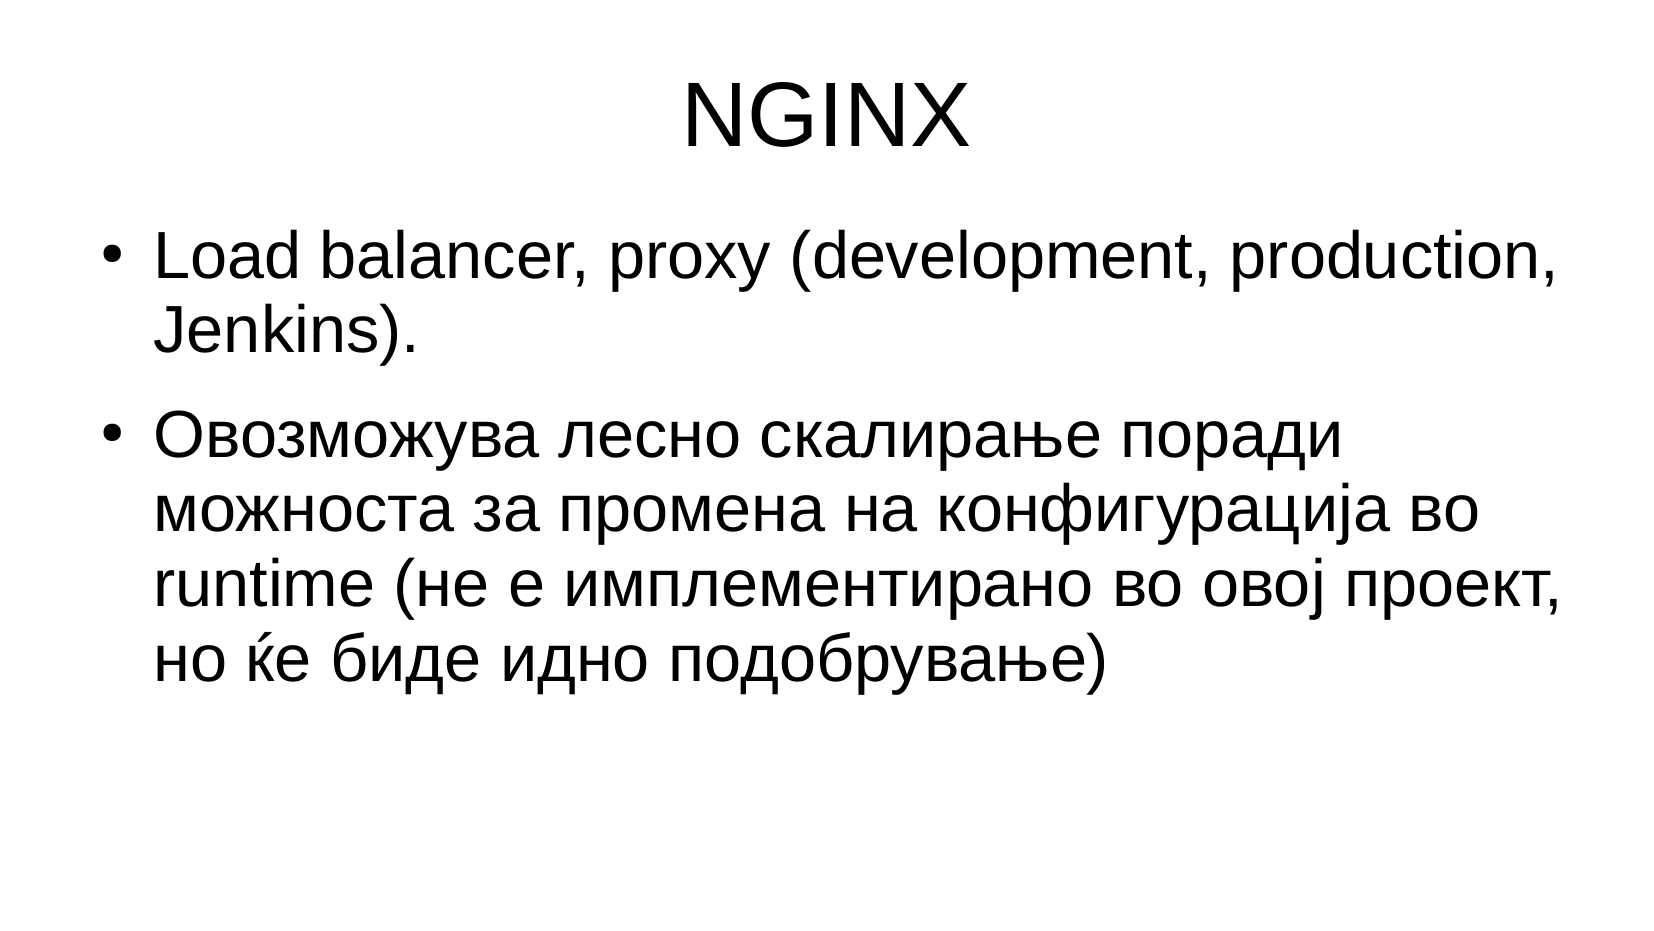

# NGINX
Load balancer, proxy (development, production, Jenkins).
Овозможува лесно скалирање поради можноста за промена на конфигурација во runtime (не е имплементирано во овој проект, но ќе биде идно подобрување)